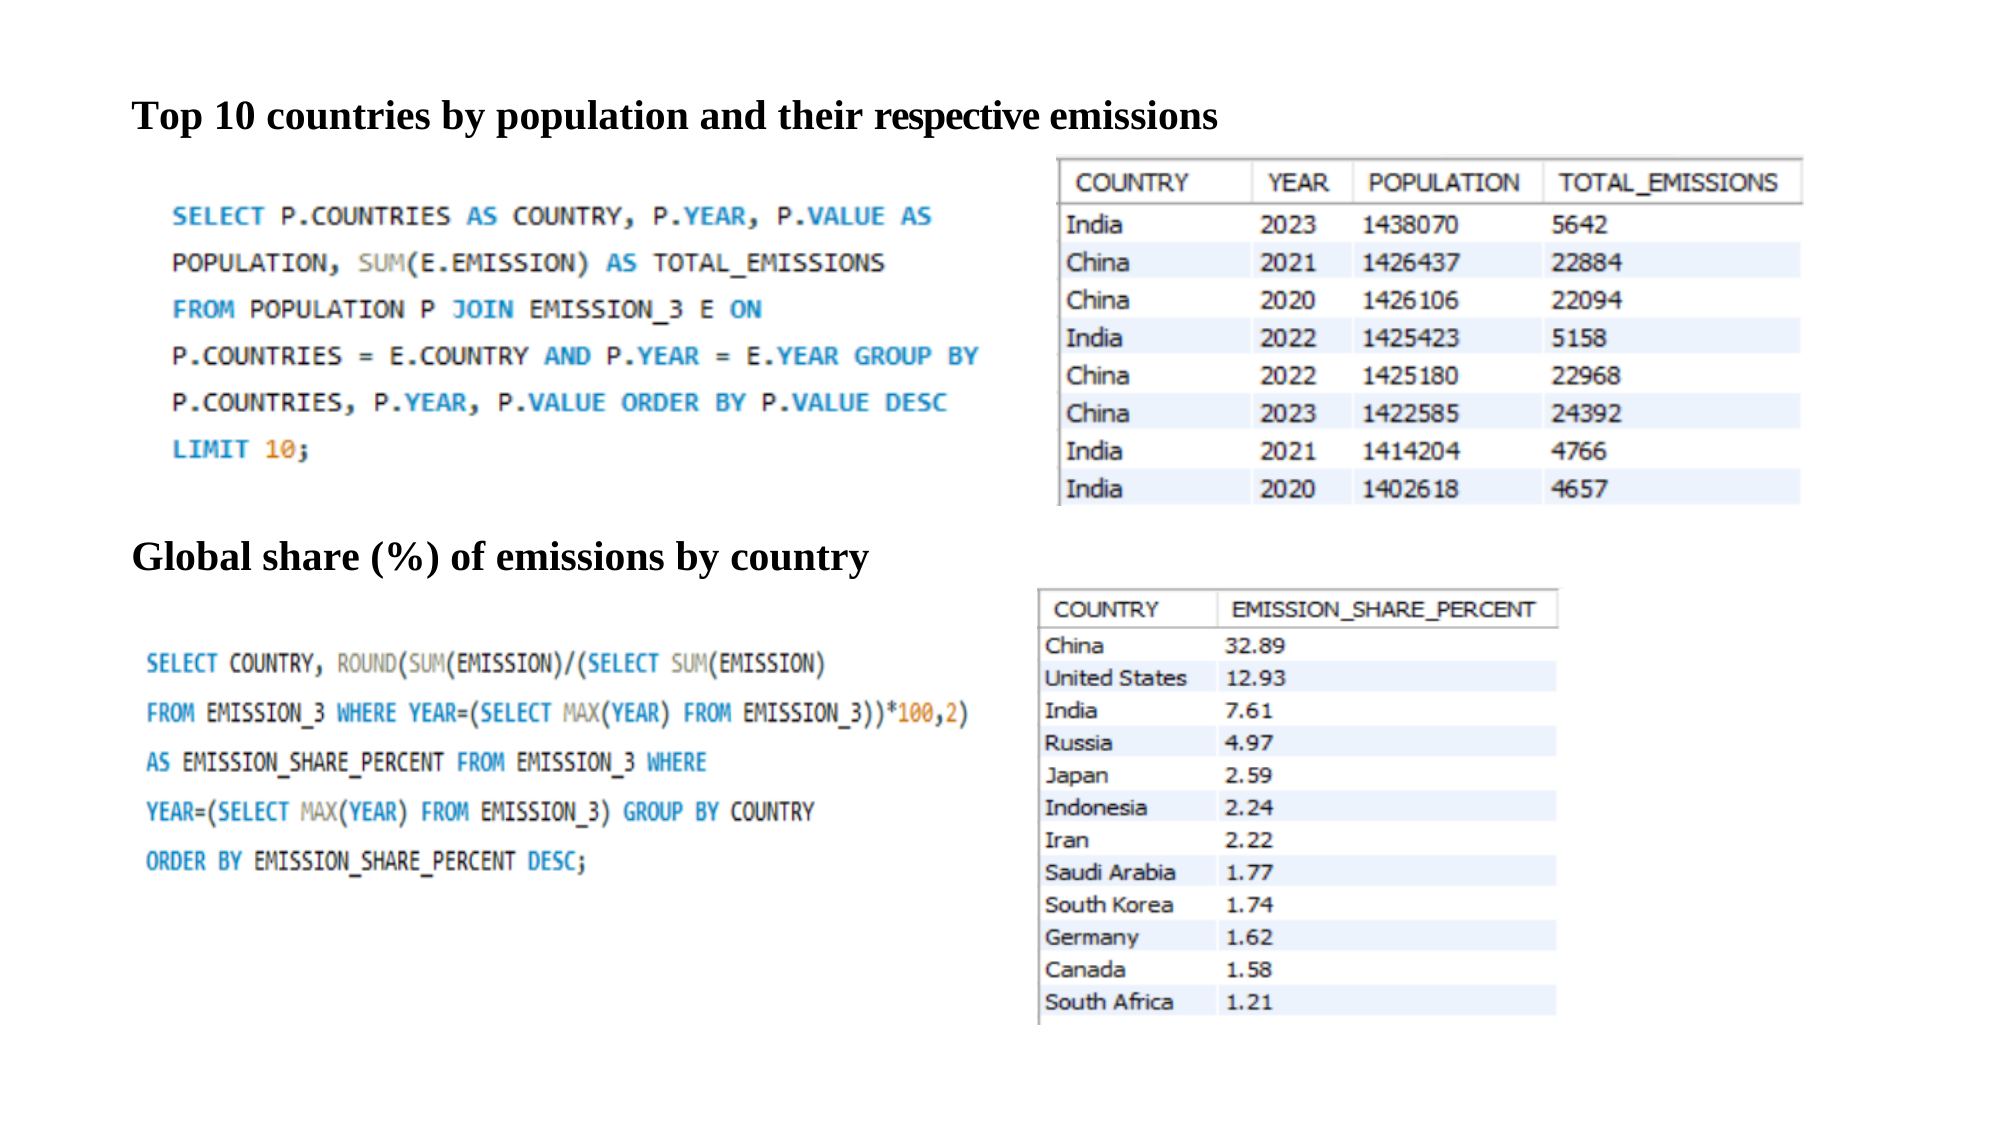

# Top 10 countries by population and their respective emissions
Global share (%) of emissions by country